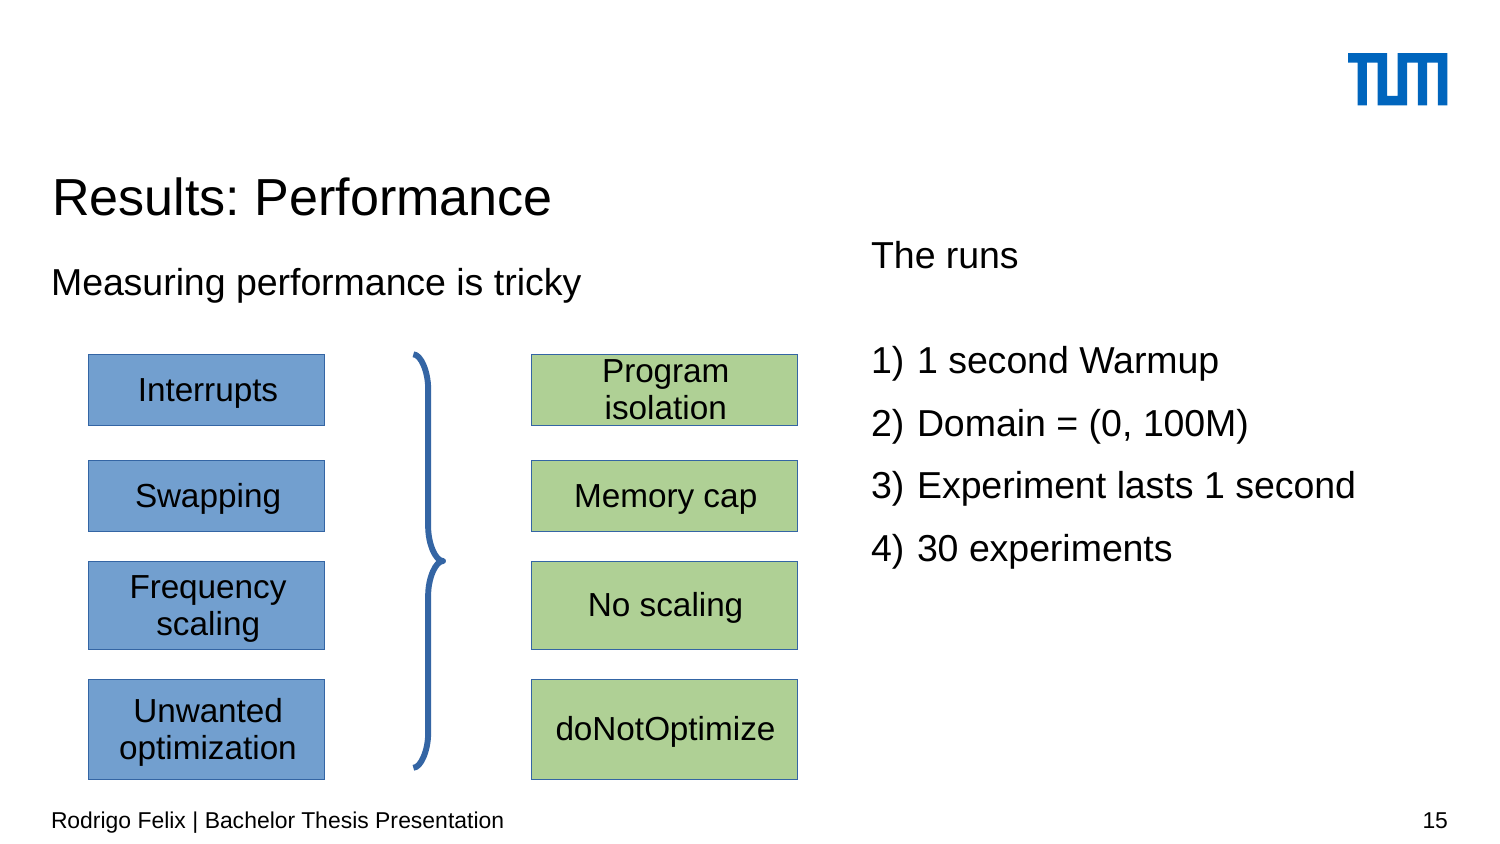

# Results: Performance
The runs
 1 second Warmup
 Domain = (0, 100M)
 Experiment lasts 1 second
 30 experiments
Measuring performance is tricky
Interrupts
Program isolation
Swapping
Memory cap
Frequency scaling
No scaling
Unwanted optimization
doNotOptimize
Rodrigo Felix | Bachelor Thesis Presentation
15